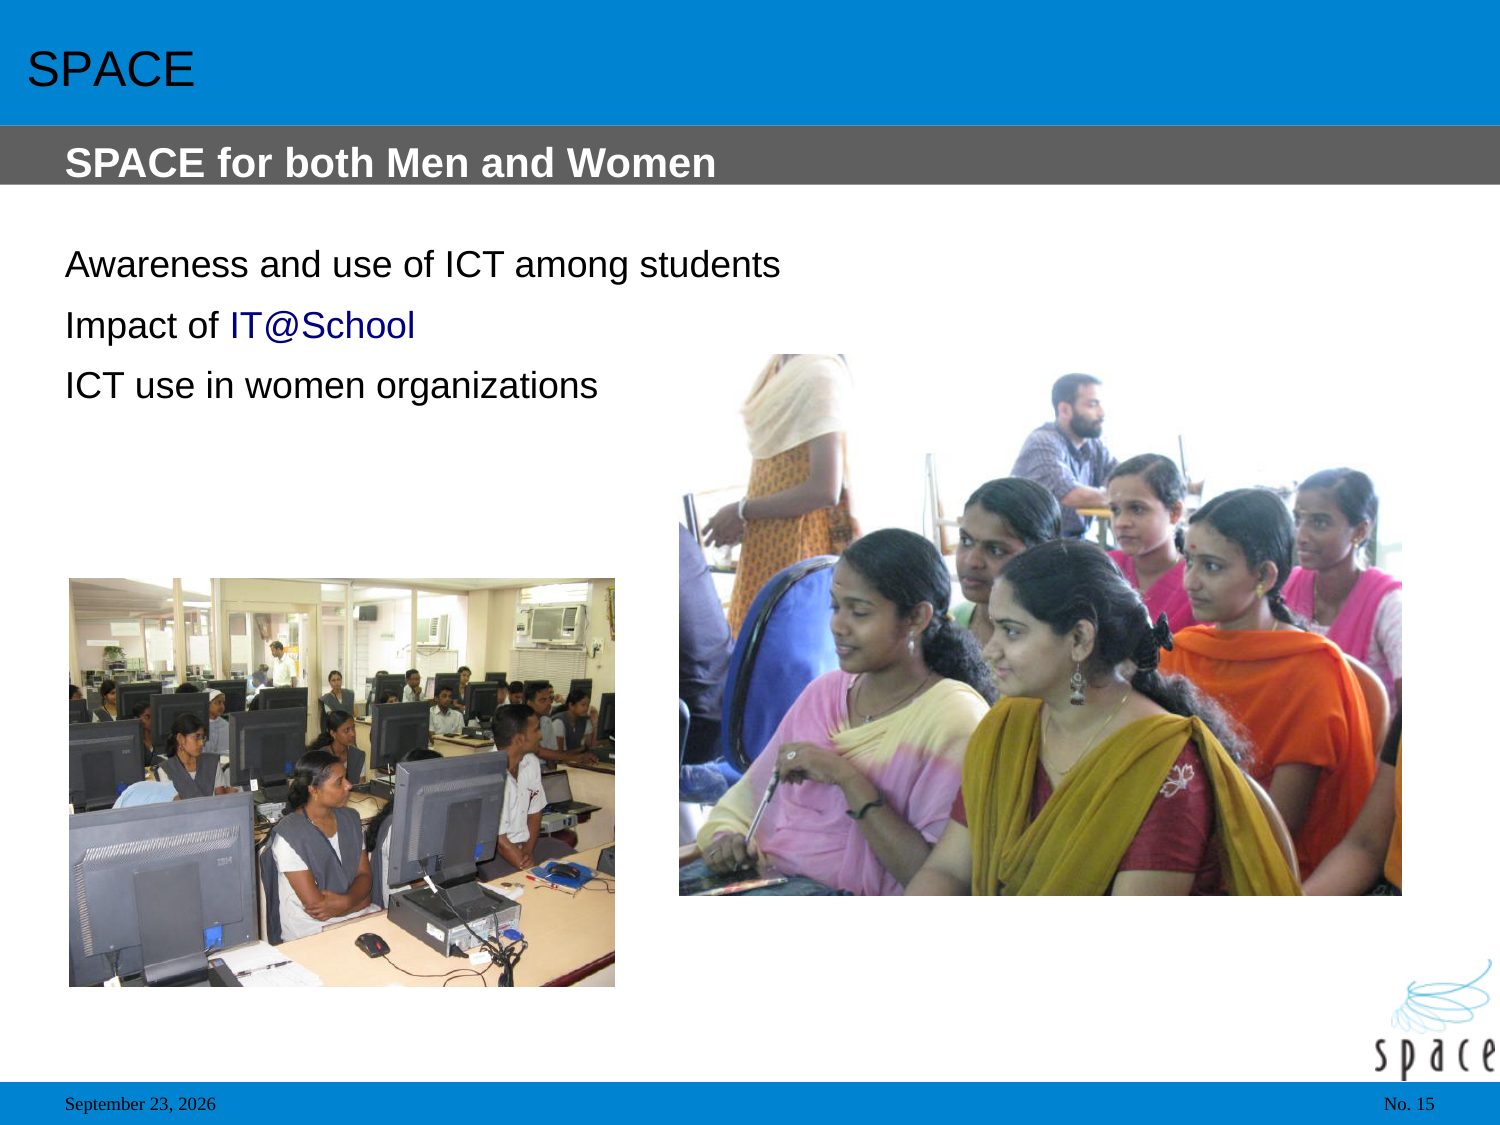

# SPACE for both Men and Women
Awareness and use of ICT among students
Impact of IT@School
ICT use in women organizations
15